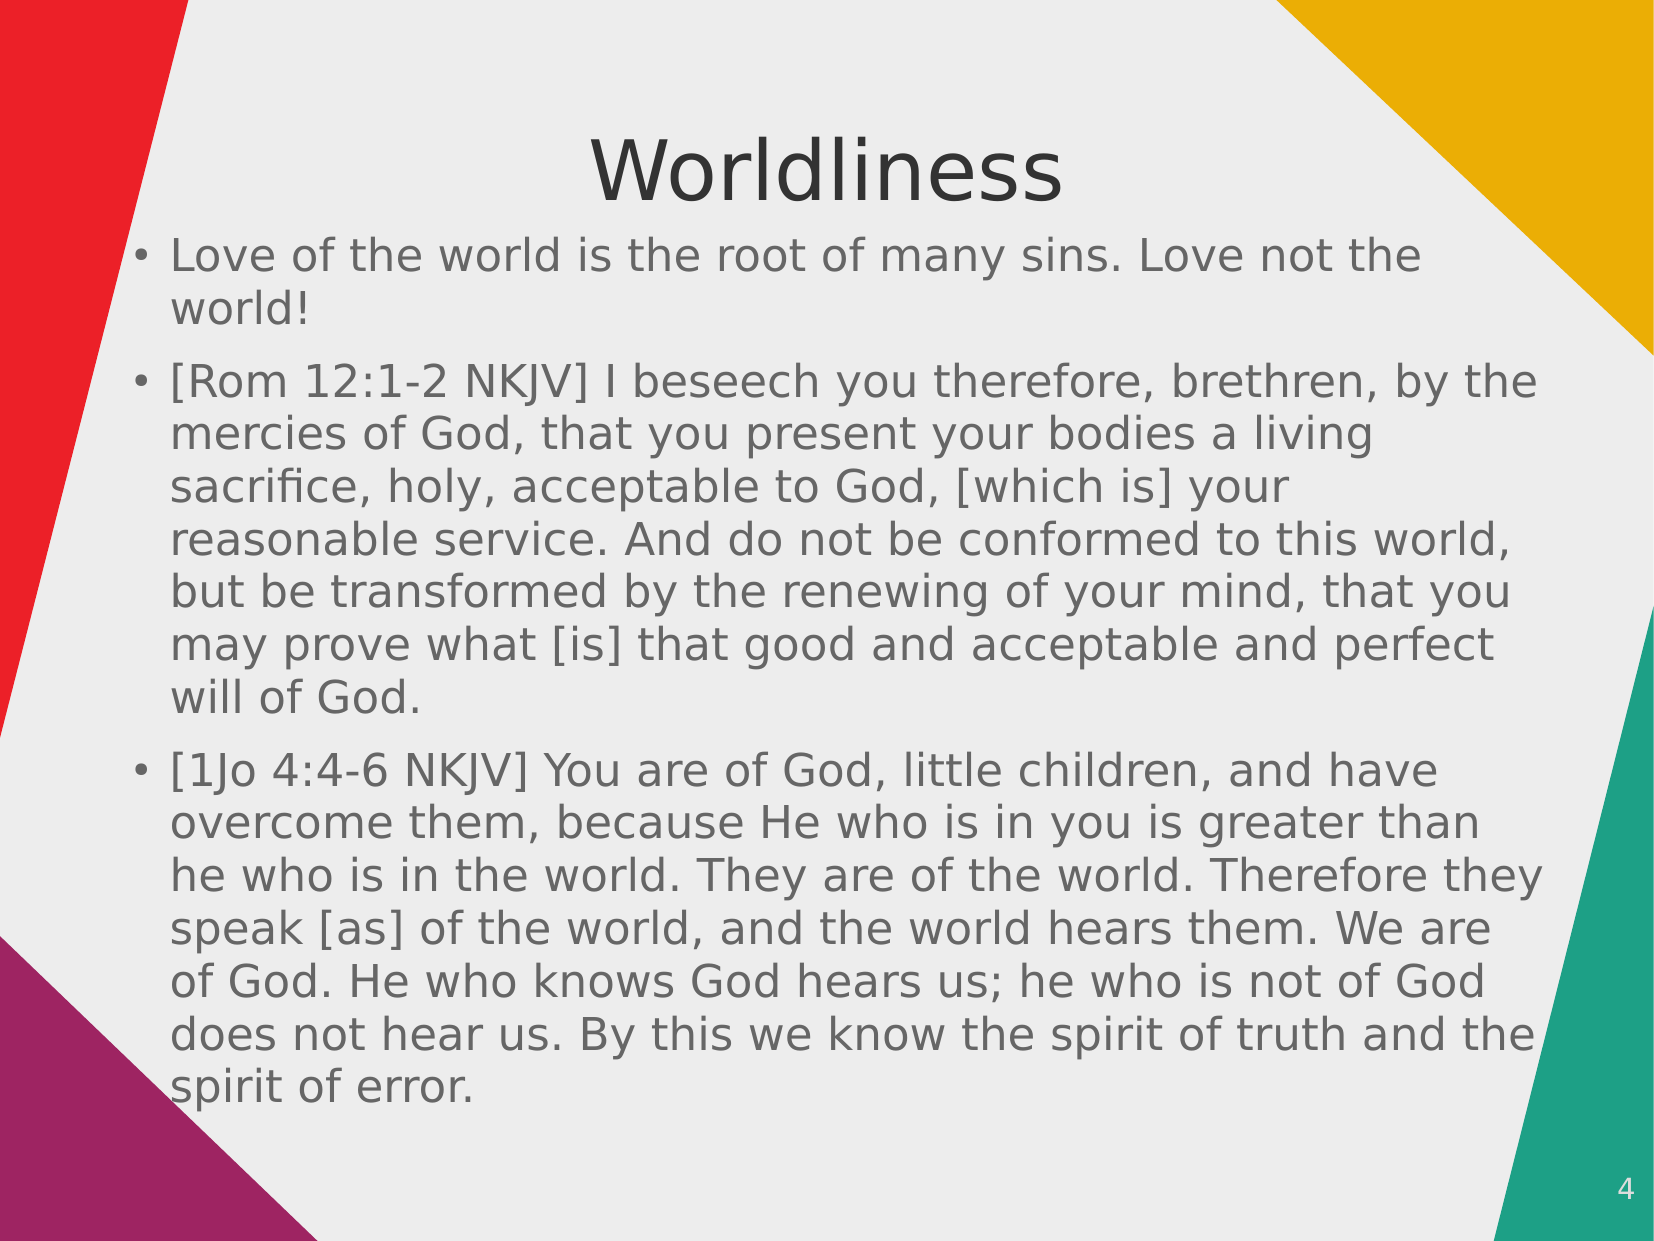

# Worldliness
Love of the world is the root of many sins. Love not the world!
[Rom 12:1-2 NKJV] I beseech you therefore, brethren, by the mercies of God, that you present your bodies a living sacrifice, holy, acceptable to God, [which is] your reasonable service. And do not be conformed to this world, but be transformed by the renewing of your mind, that you may prove what [is] that good and acceptable and perfect will of God.
[1Jo 4:4-6 NKJV] You are of God, little children, and have overcome them, because He who is in you is greater than he who is in the world. They are of the world. Therefore they speak [as] of the world, and the world hears them. We are of God. He who knows God hears us; he who is not of God does not hear us. By this we know the spirit of truth and the spirit of error.
4